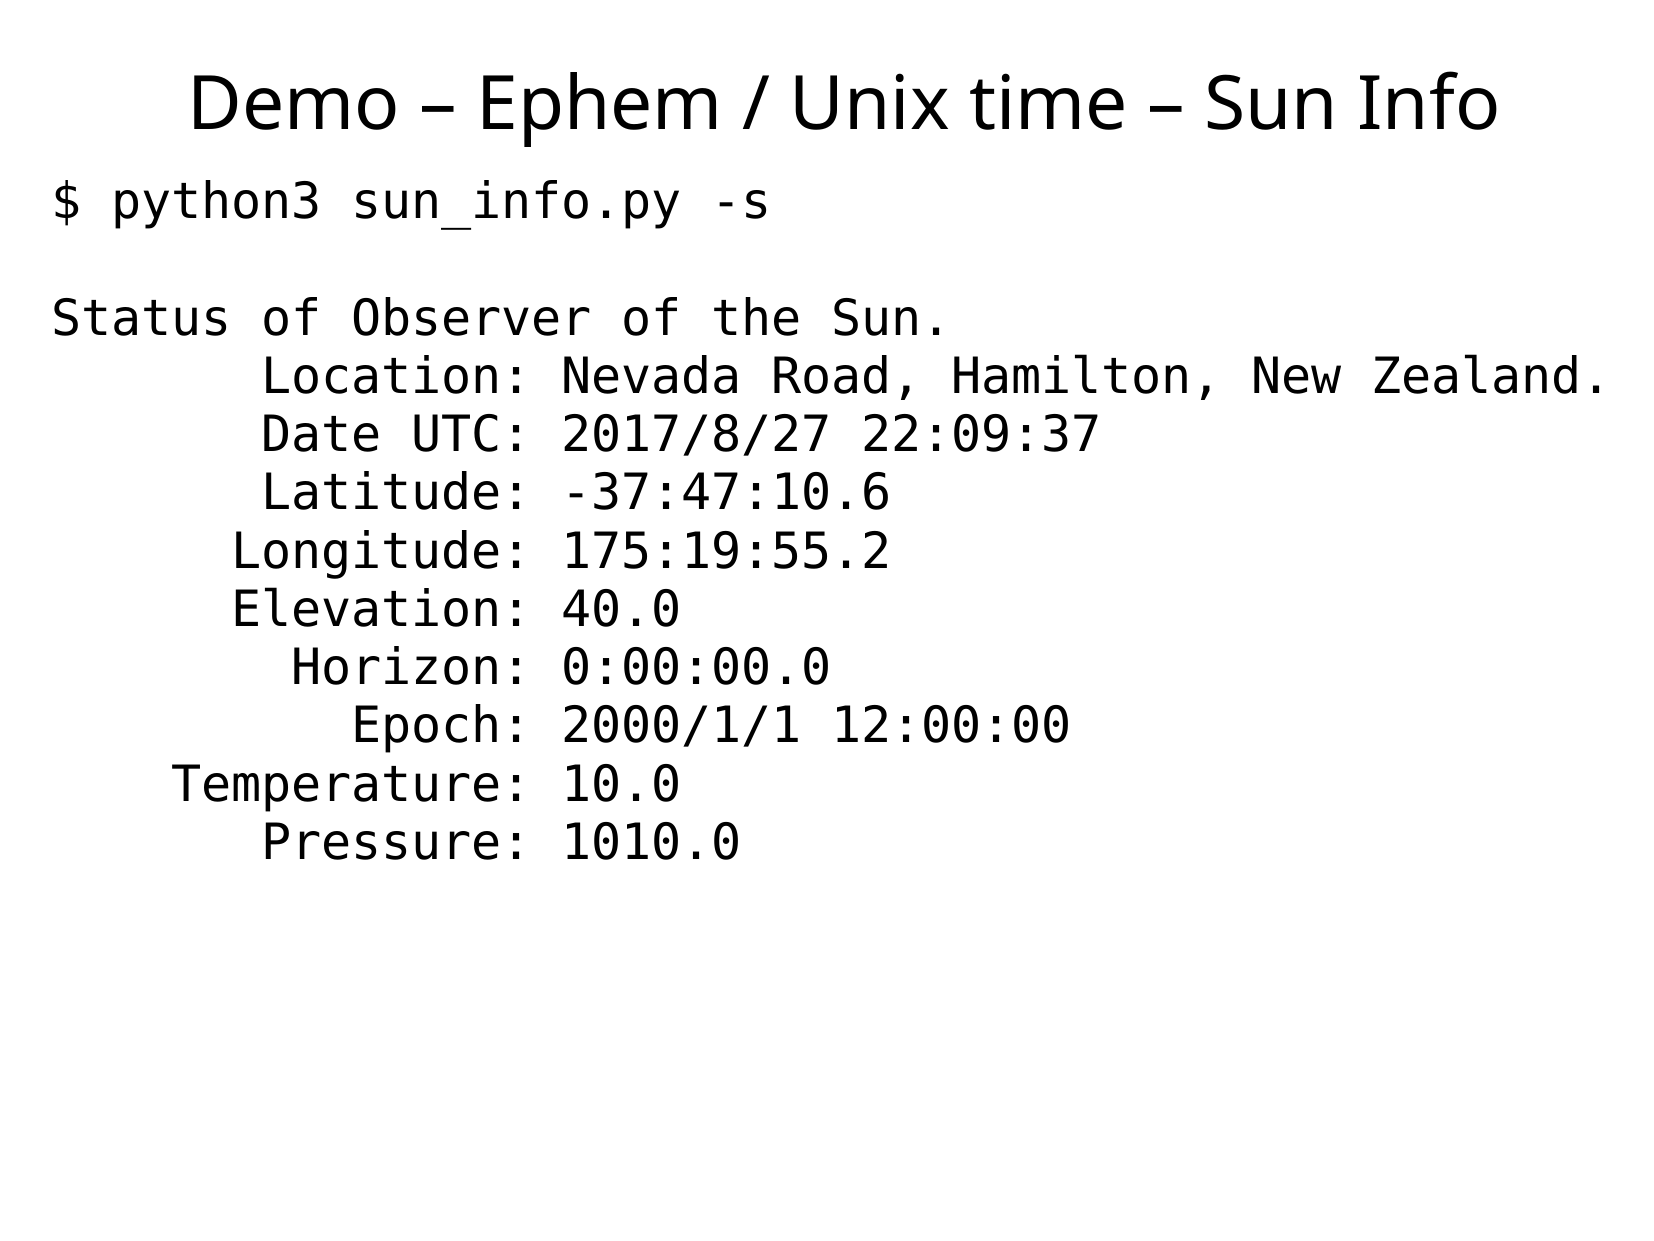

# Demo – Ephem / Unix time – Sun Info
$ python3 sun_info.py -s
Status of Observer of the Sun.
 Location: Nevada Road, Hamilton, New Zealand.
 Date UTC: 2017/8/27 22:09:37
 Latitude: -37:47:10.6
 Longitude: 175:19:55.2
 Elevation: 40.0
 Horizon: 0:00:00.0
 Epoch: 2000/1/1 12:00:00
 Temperature: 10.0
 Pressure: 1010.0